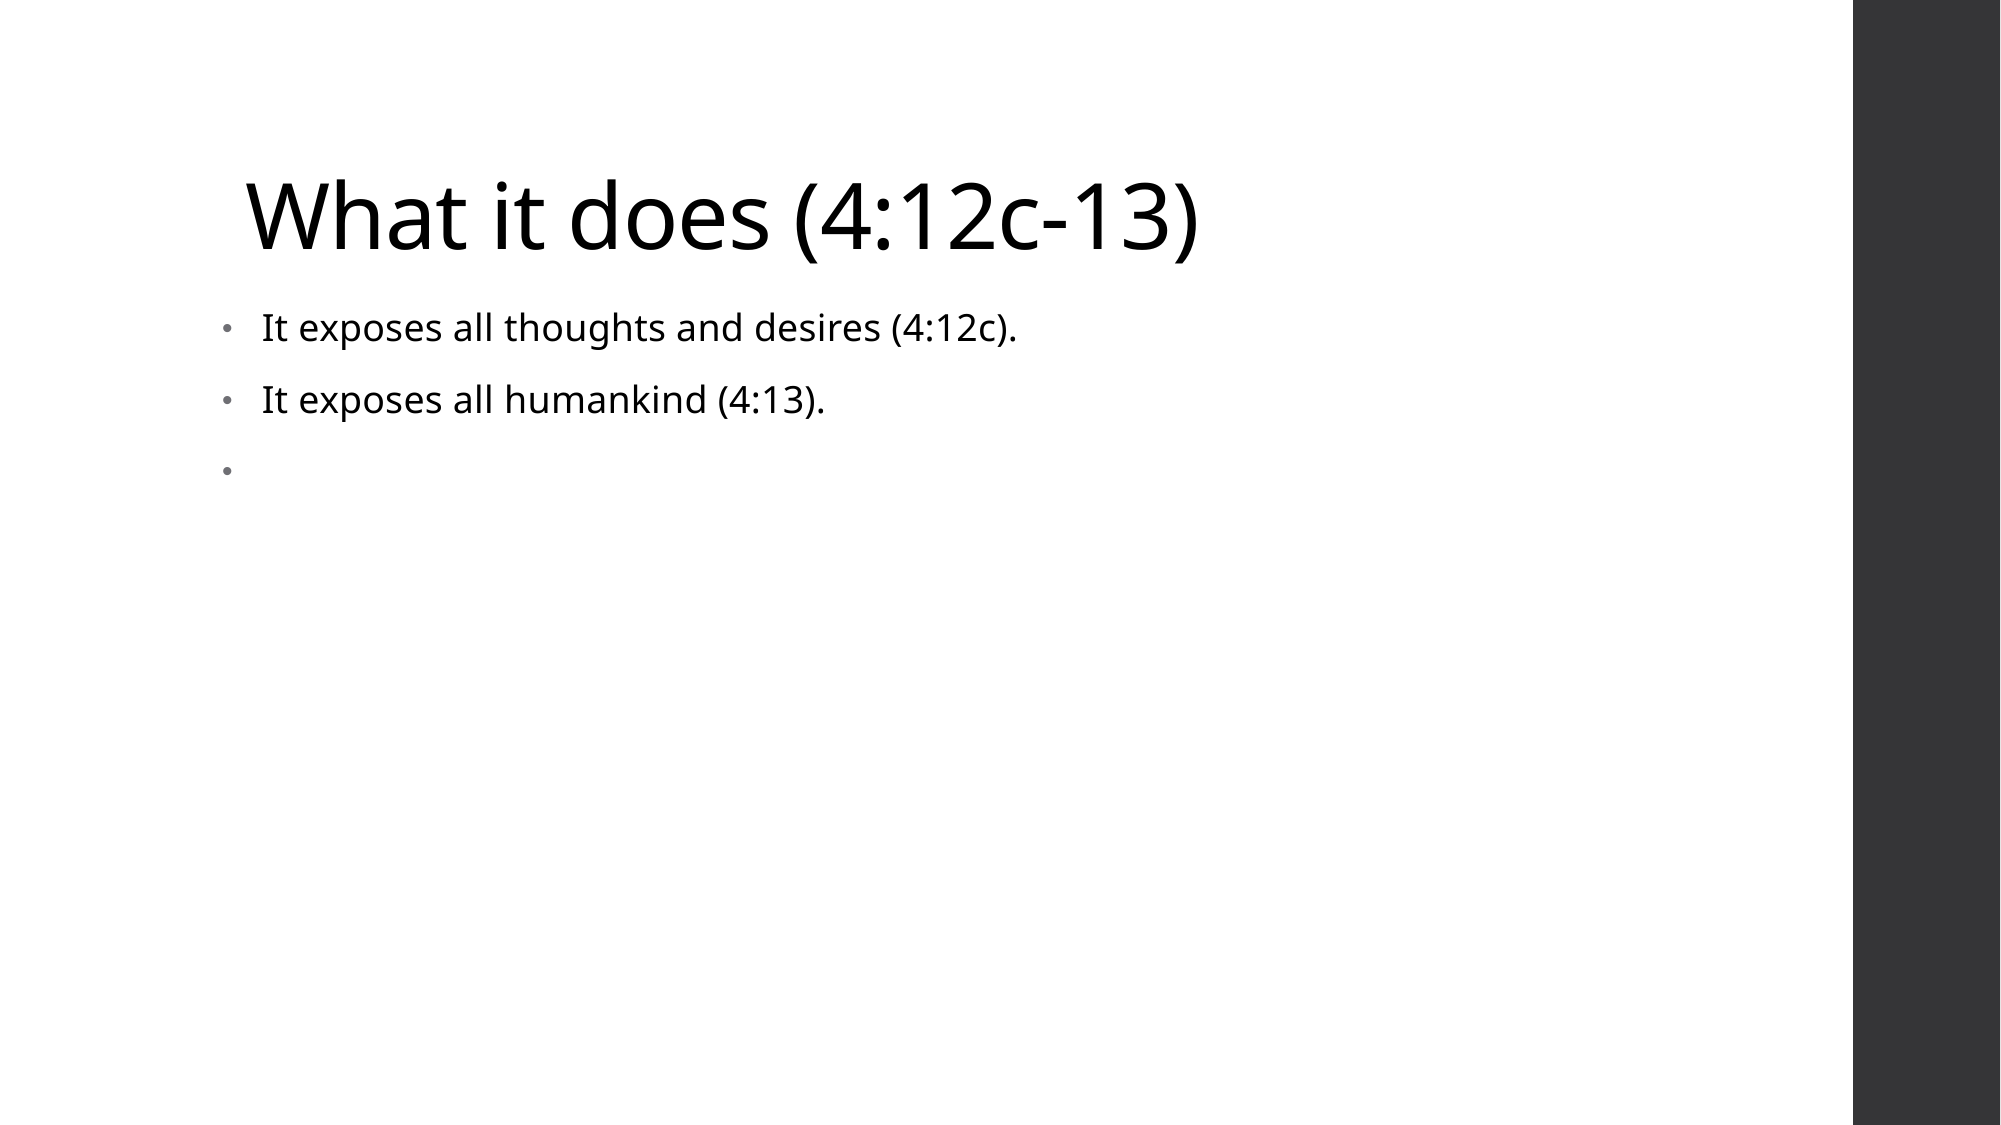

# What it does (4:12c-13)
 It exposes all thoughts and desires (4:12c).
 It exposes all humankind (4:13).